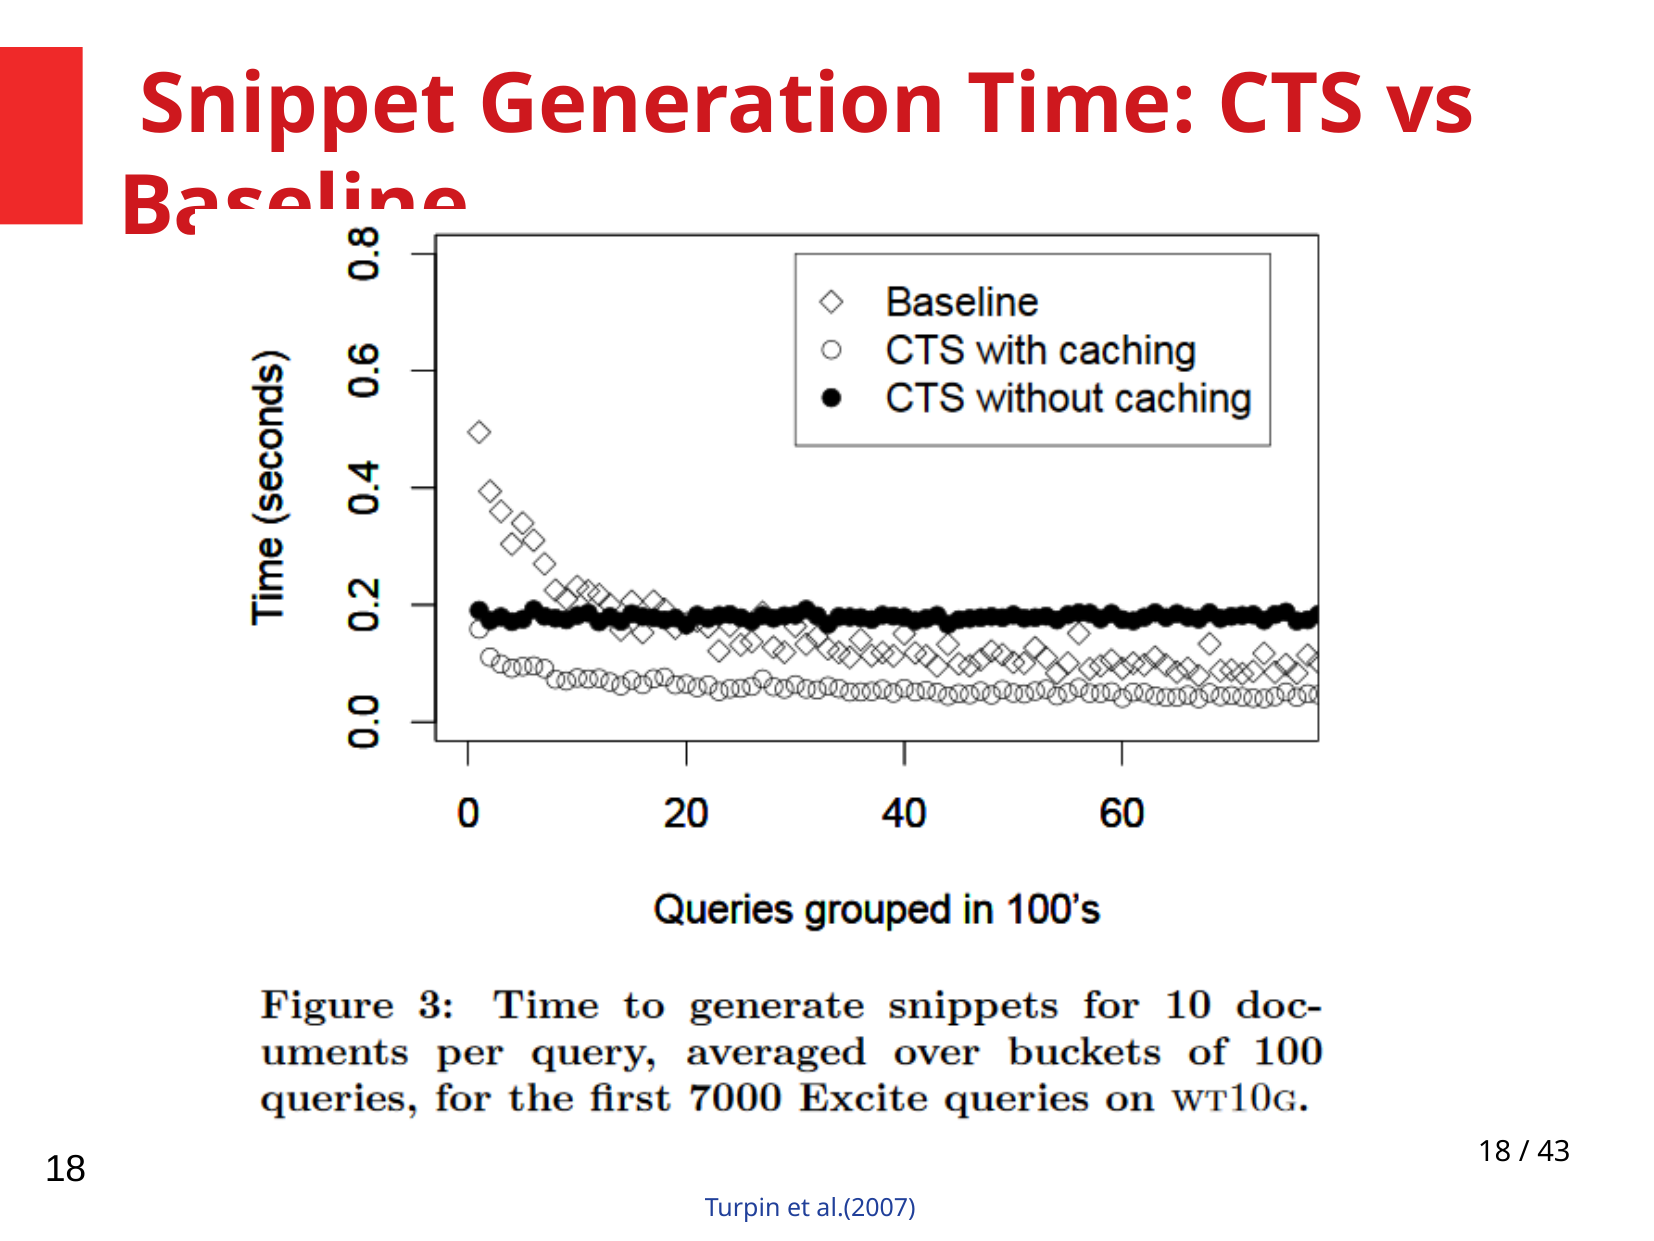

# Snippet Generation Time: CTS vs Baseline
18
18
Turpin et al.(2007)